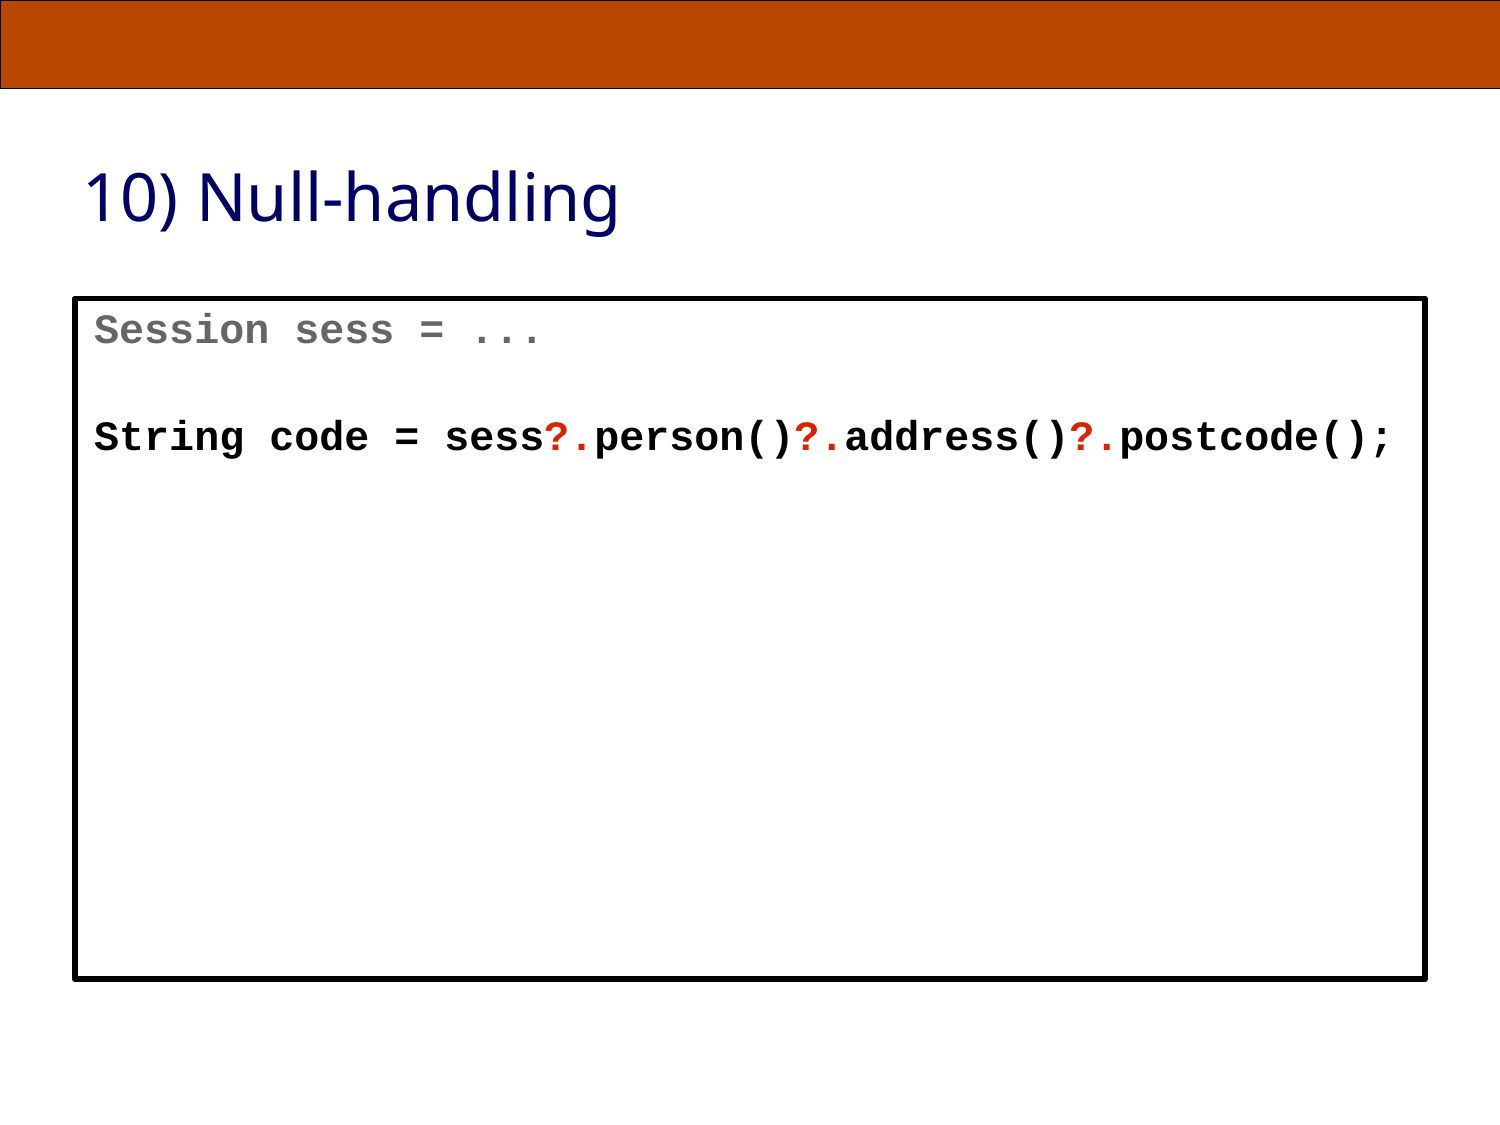

# 10) Null-handling
Session sess = ...
String code = sess?.person()?.address()?.postcode();